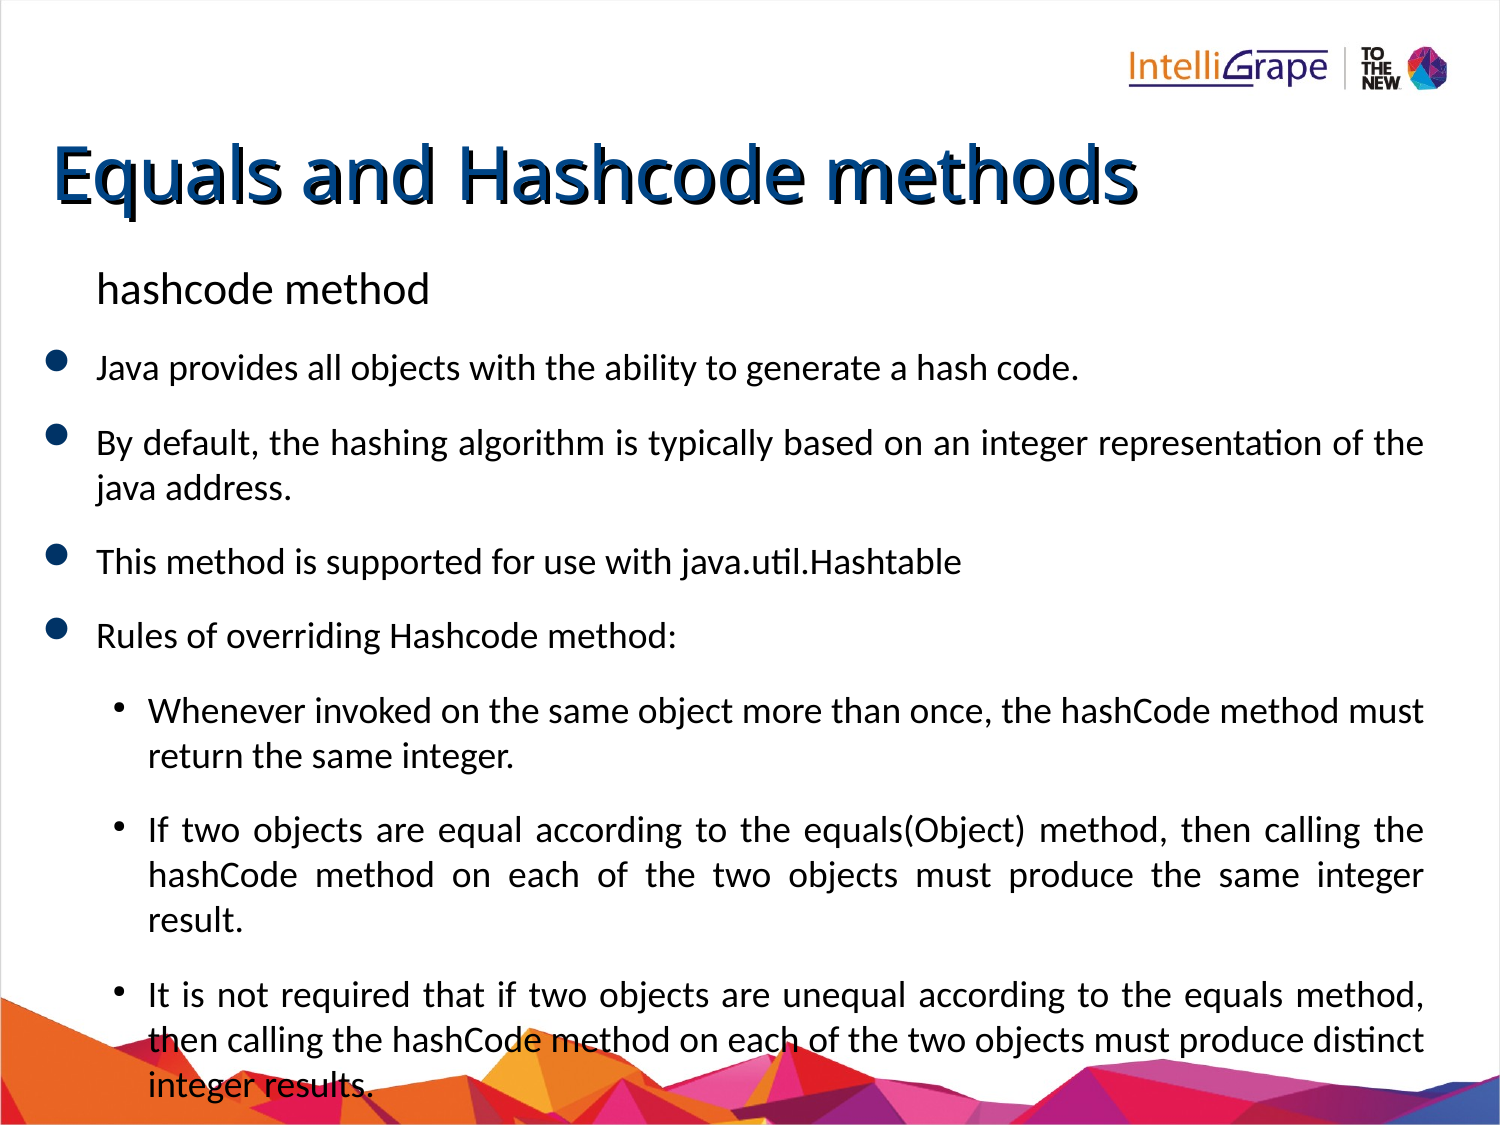

Equals and Hashcode methods
hashcode method
Java provides all objects with the ability to generate a hash code.
By default, the hashing algorithm is typically based on an integer representation of the java address.
This method is supported for use with java.util.Hashtable
Rules of overriding Hashcode method:
Whenever invoked on the same object more than once, the hashCode method must return the same integer.
If two objects are equal according to the equals(Object) method, then calling the hashCode method on each of the two objects must produce the same integer result.
It is not required that if two objects are unequal according to the equals method, then calling the hashCode method on each of the two objects must produce distinct integer results.